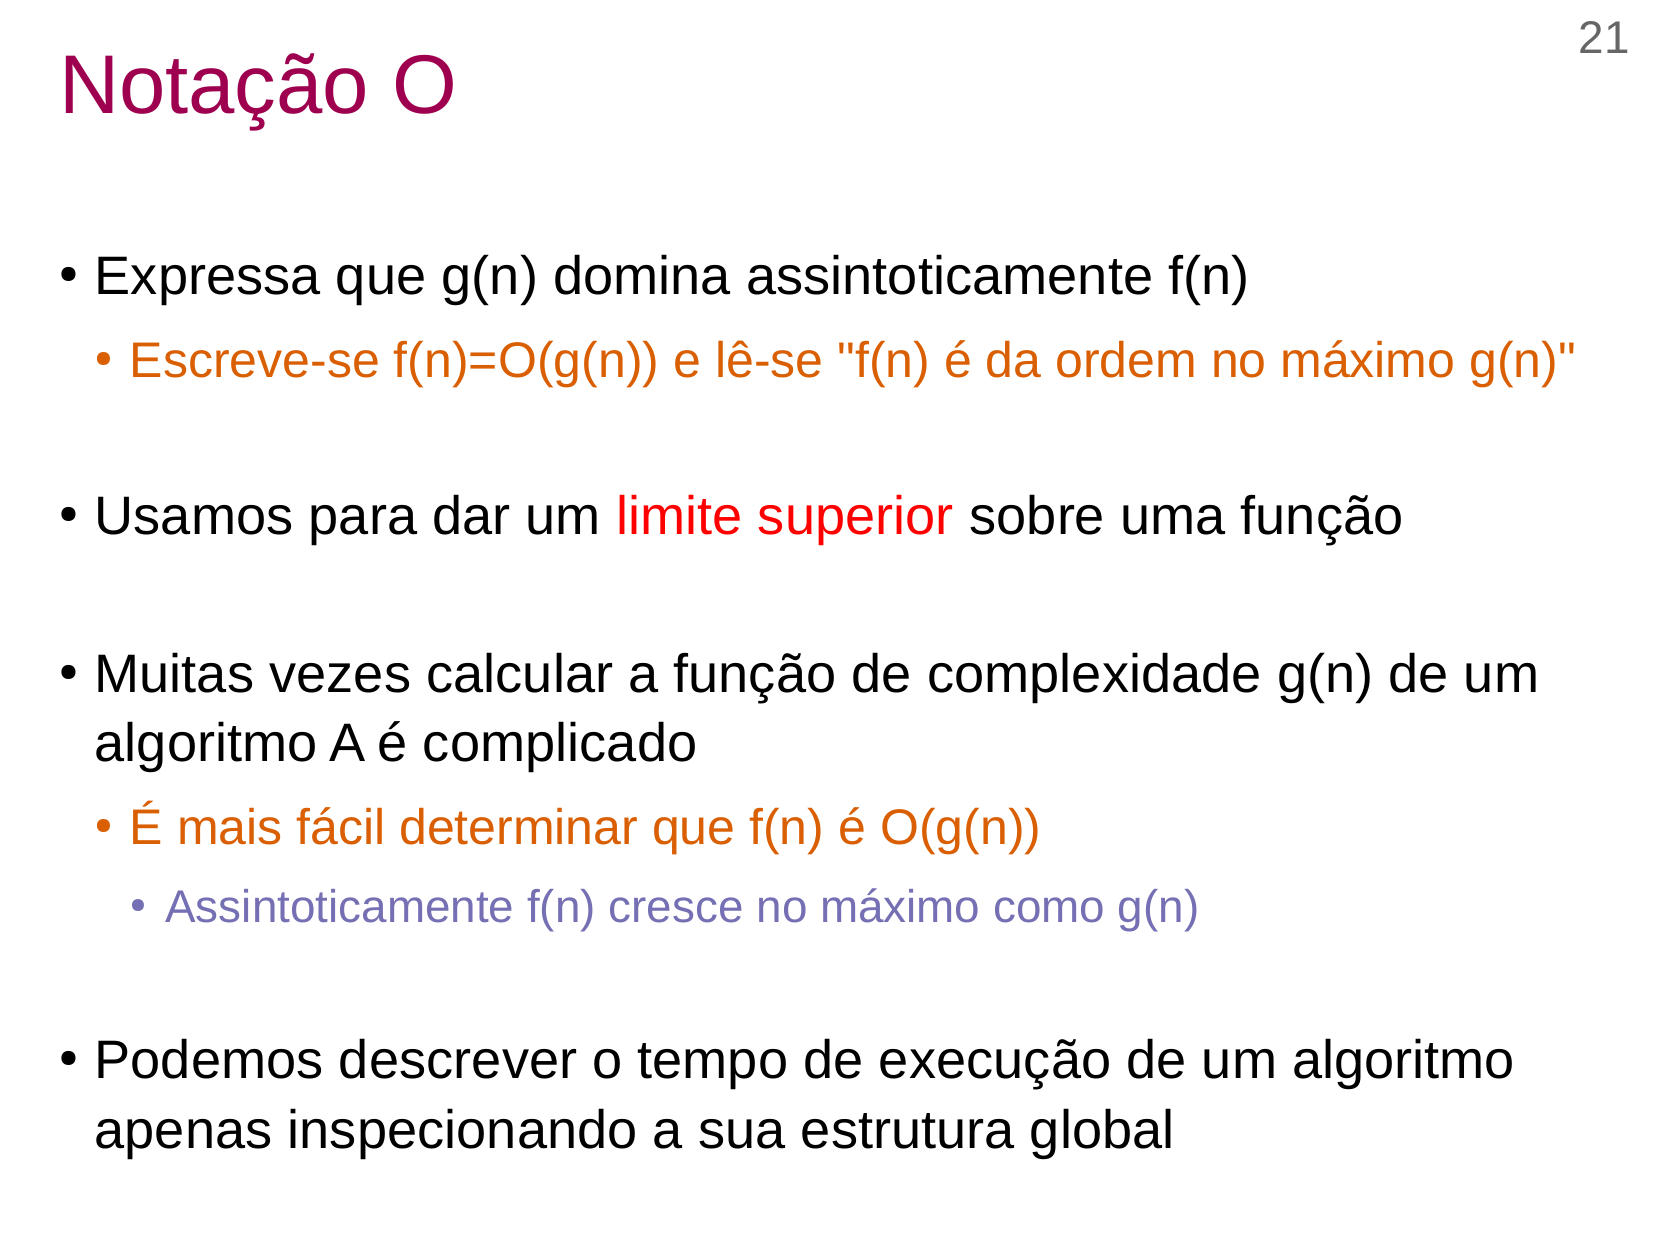

21
# Notação O
Expressa que g(n) domina assintoticamente f(n)
Escreve-se f(n)=O(g(n)) e lê-se "f(n) é da ordem no máximo g(n)"
Usamos para dar um limite superior sobre uma função
Muitas vezes calcular a função de complexidade g(n) de um algoritmo A é complicado
É mais fácil determinar que f(n) é O(g(n))
Assintoticamente f(n) cresce no máximo como g(n)
Podemos descrever o tempo de execução de um algoritmo apenas inspecionando a sua estrutura global